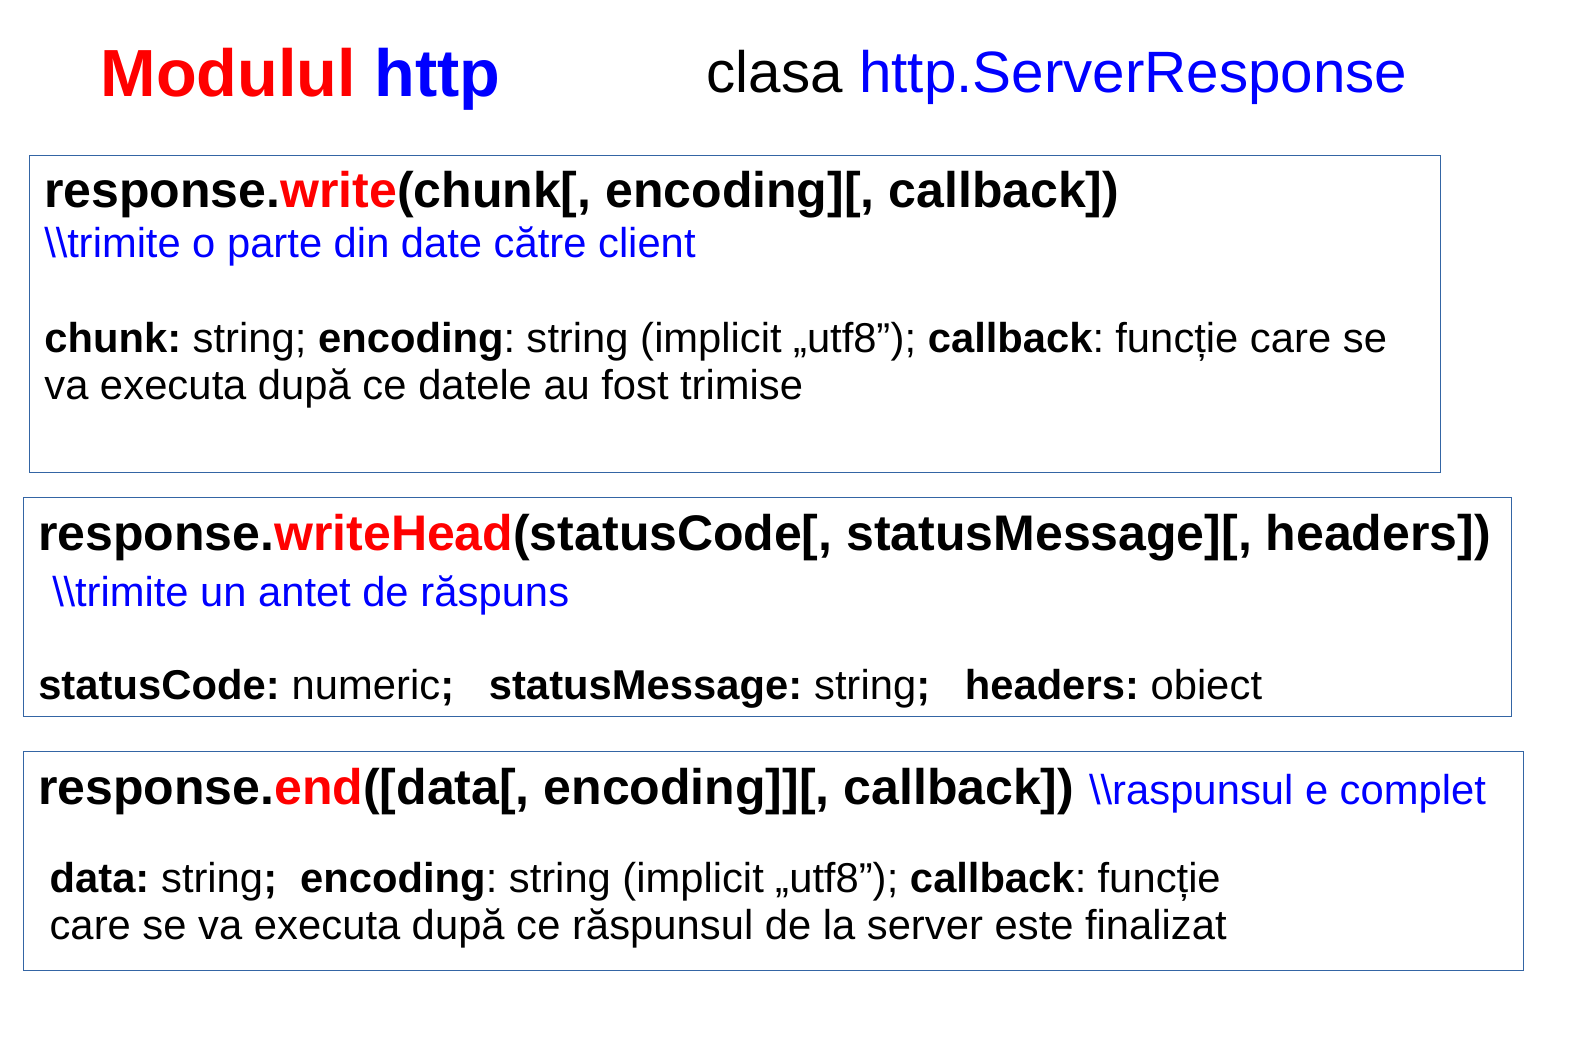

Modulul http
clasa http.ServerResponse
response.write(chunk[, encoding][, callback])
\\trimite o parte din date către client
chunk: string; encoding: string (implicit „utf8”); callback: funcție care se va executa după ce datele au fost trimise
response.writeHead(statusCode[, statusMessage][, headers]) \\trimite un antet de răspuns
statusCode: numeric; statusMessage: string; headers: obiect
response.end([data[, encoding]][, callback]) \\raspunsul e complet
data: string; encoding: string (implicit „utf8”); callback: funcție care se va executa după ce răspunsul de la server este finalizat